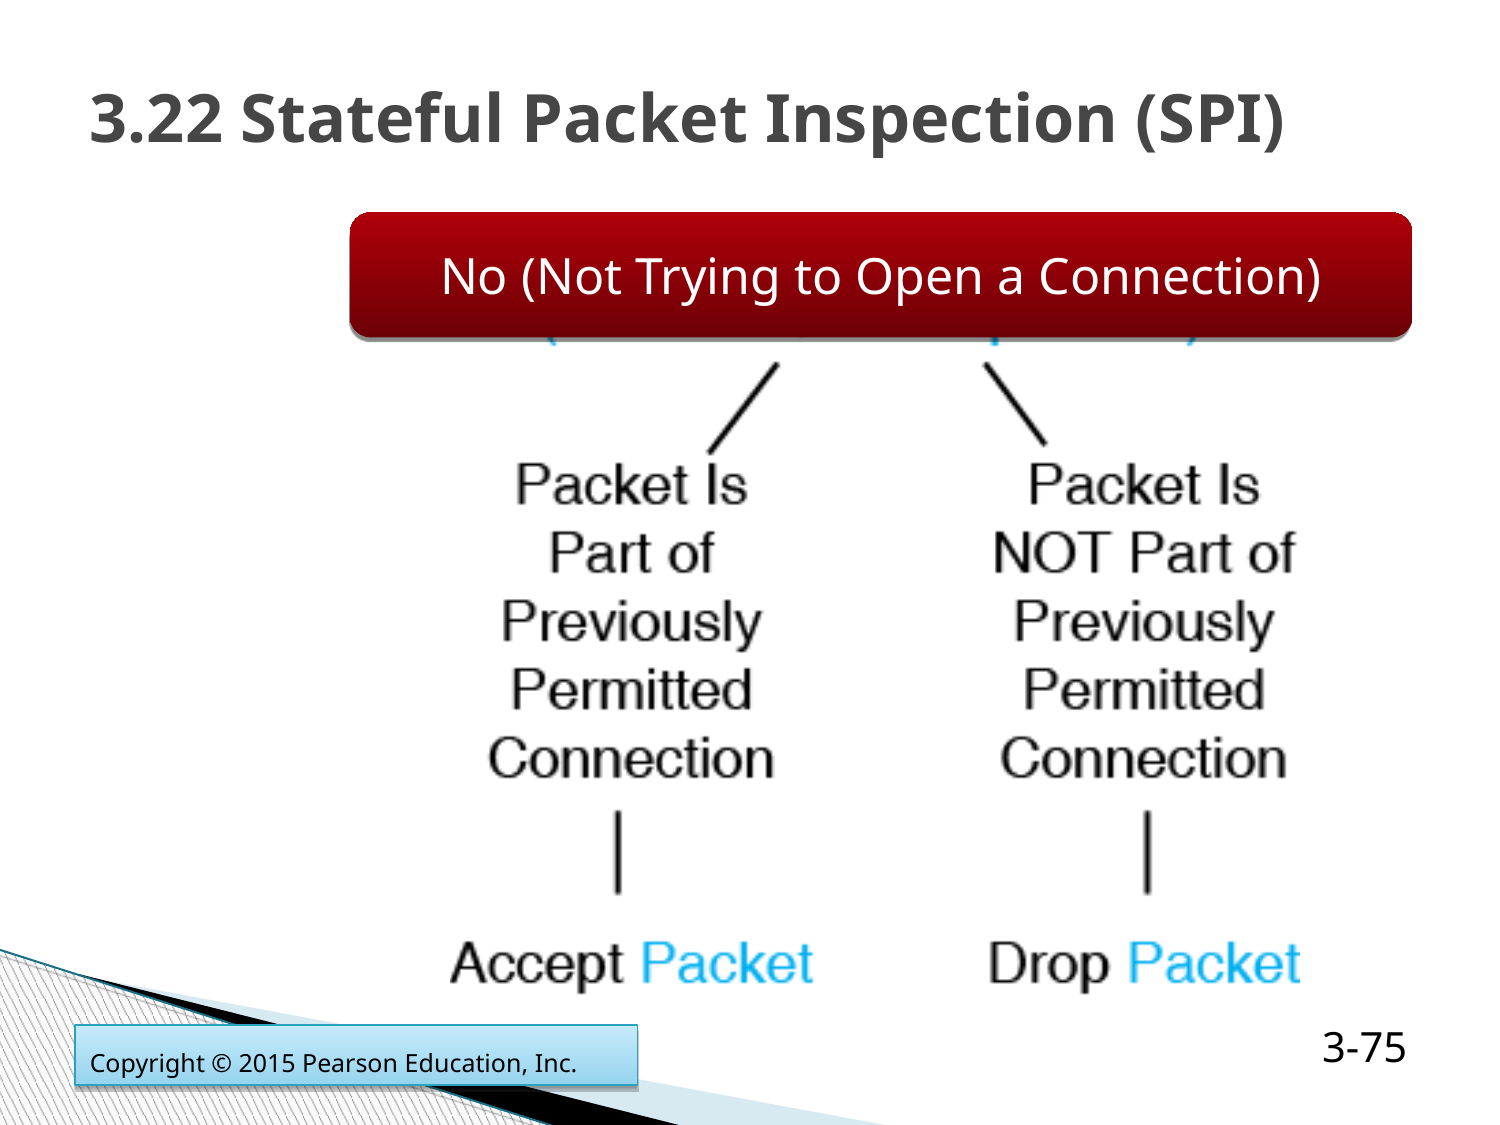

# 3.22 Stateful Packet Inspection (SPI)
No (Not Trying to Open a Connection)
Copyright © 2015 Pearson Education, Inc.